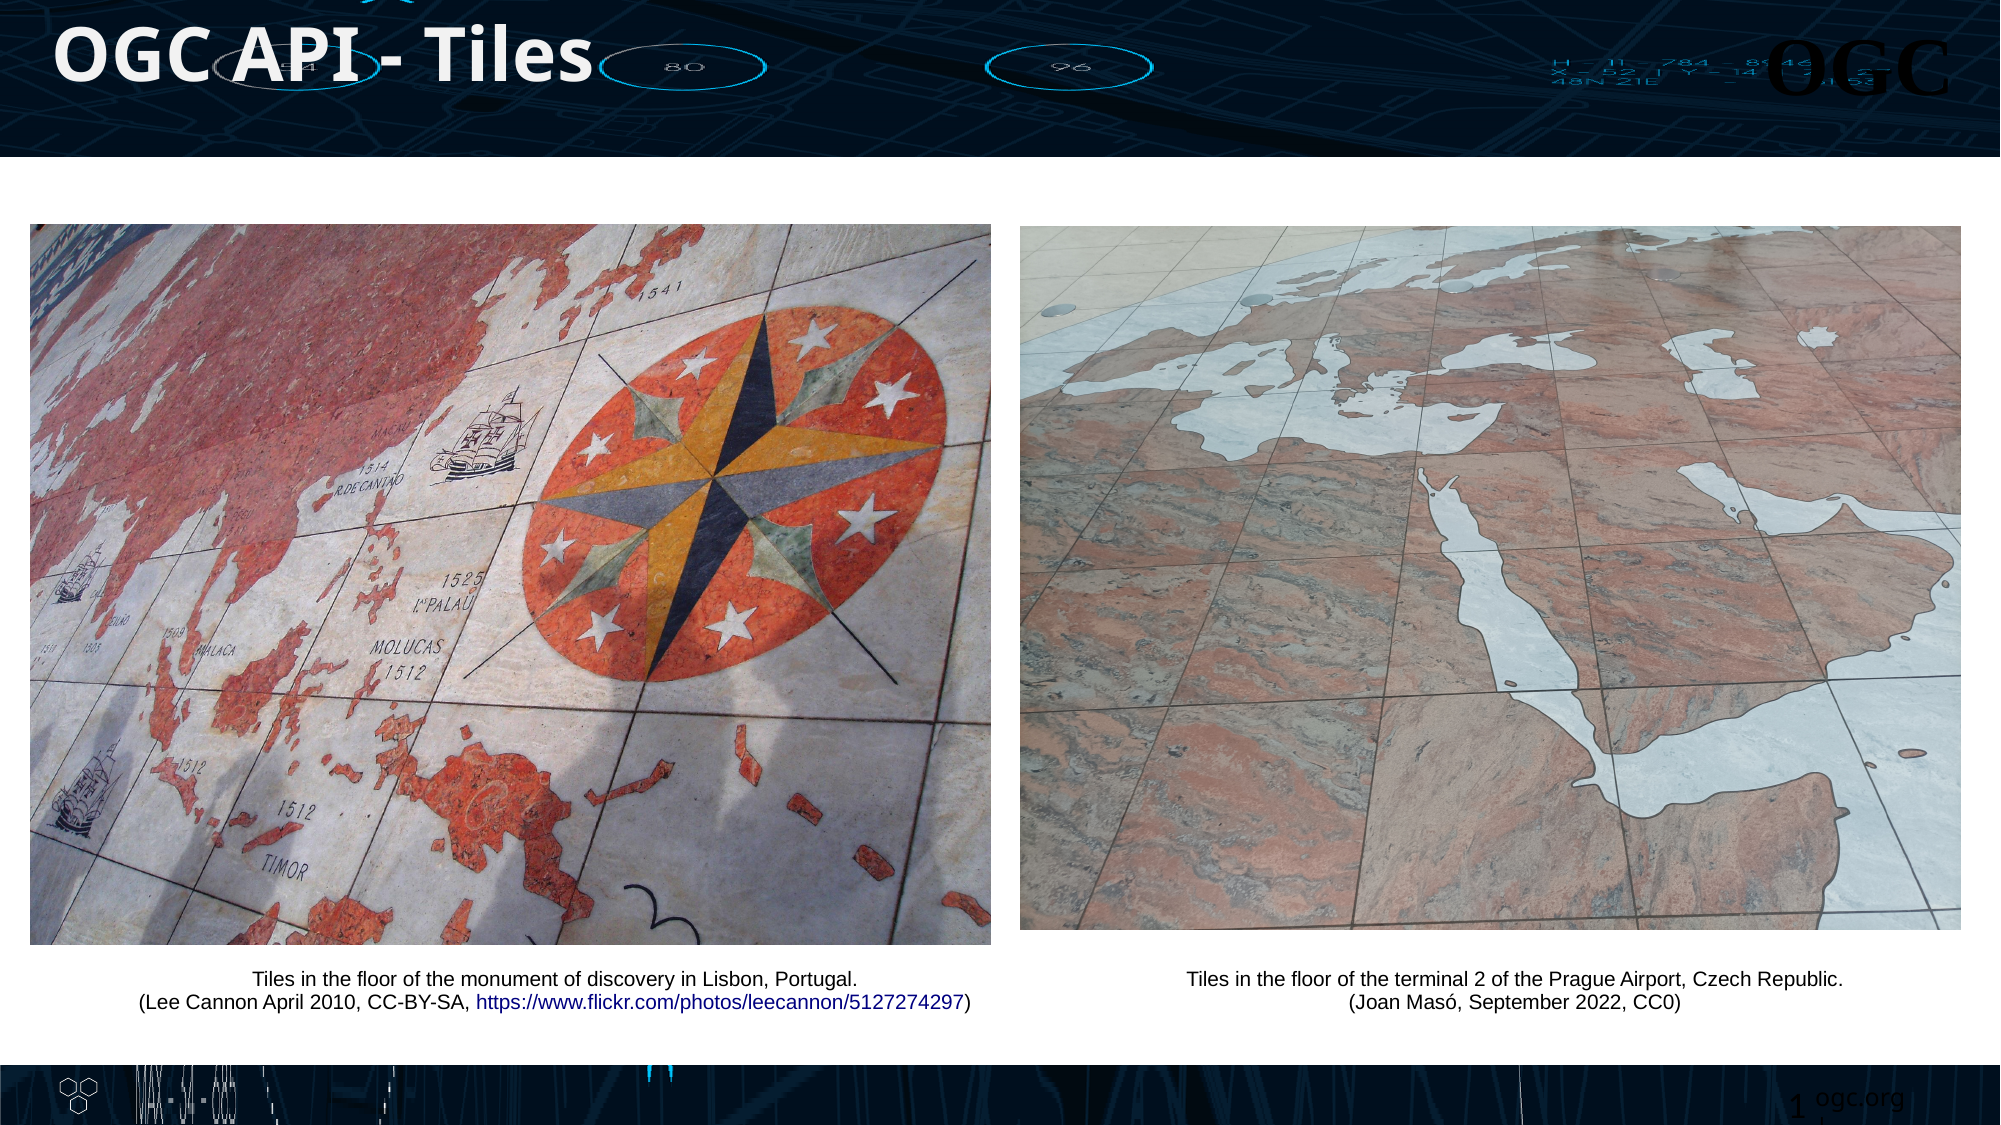

# OGC API - Tiles
Tiles in the floor of the monument of discovery in Lisbon, Portugal.
(Lee Cannon April 2010, CC-BY-SA, https://www.flickr.com/photos/leecannon/5127274297)
Tiles in the floor of the terminal 2 of the Prague Airport, Czech Republic.
(Joan Masó, September 2022, CC0)